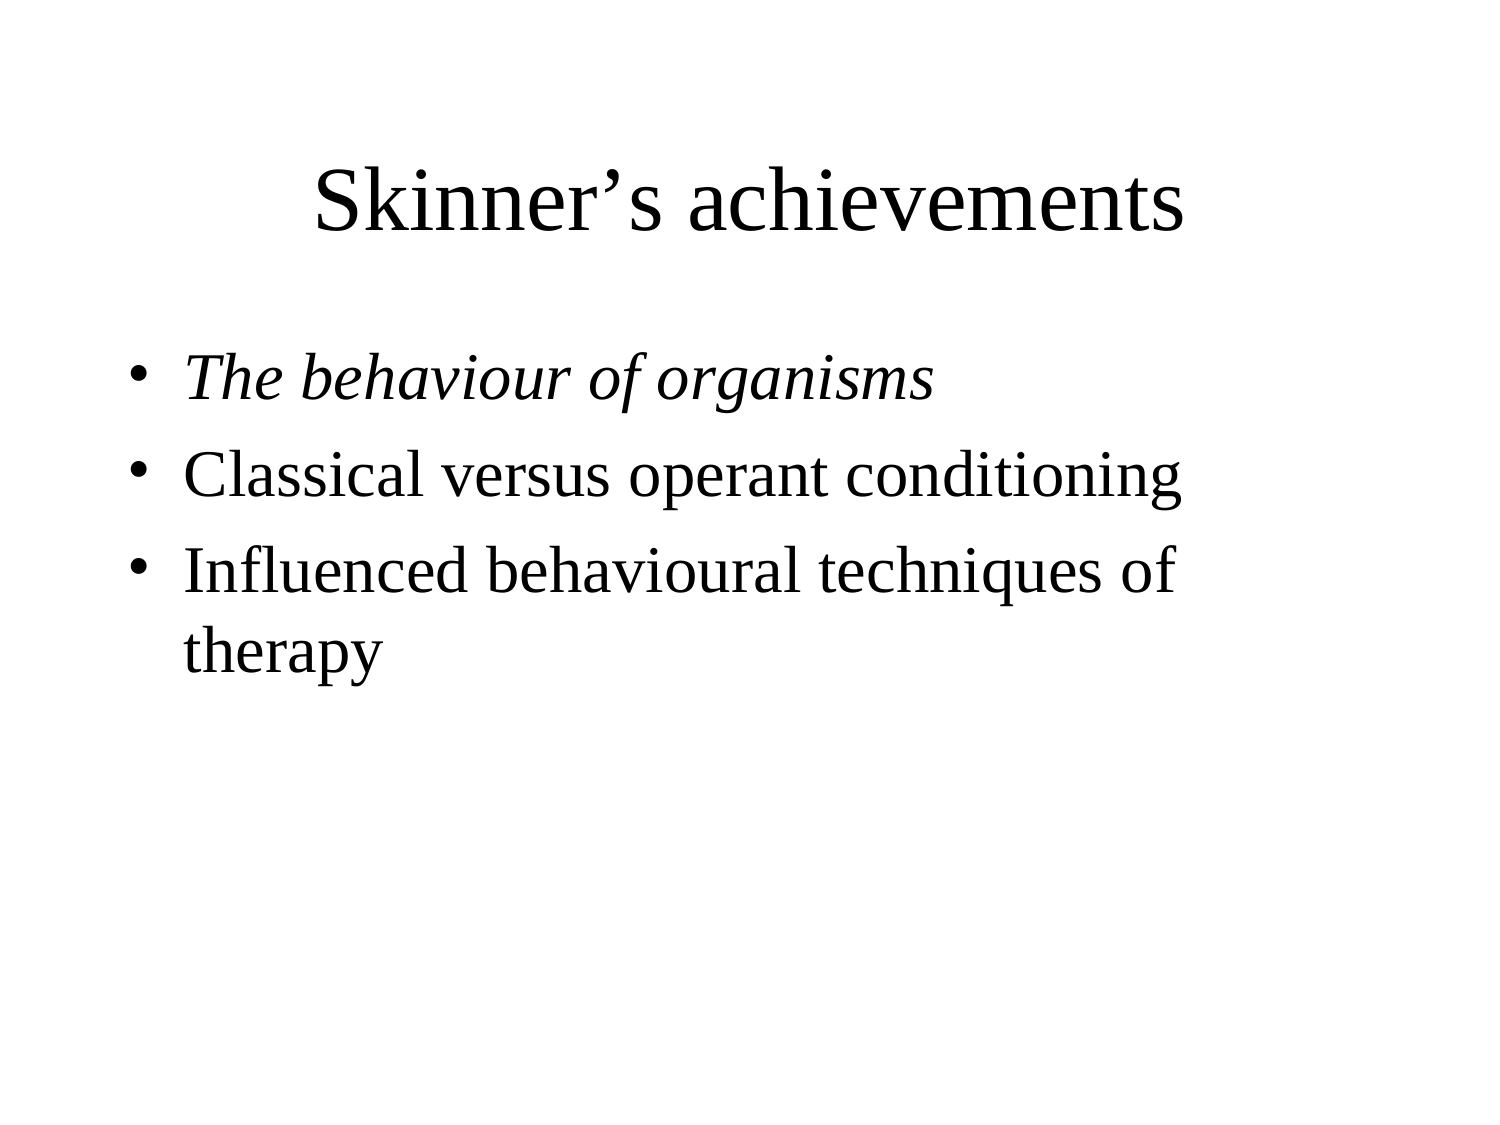

# Skinner’s achievements
The behaviour of organisms
Classical versus operant conditioning
Influenced behavioural techniques of therapy